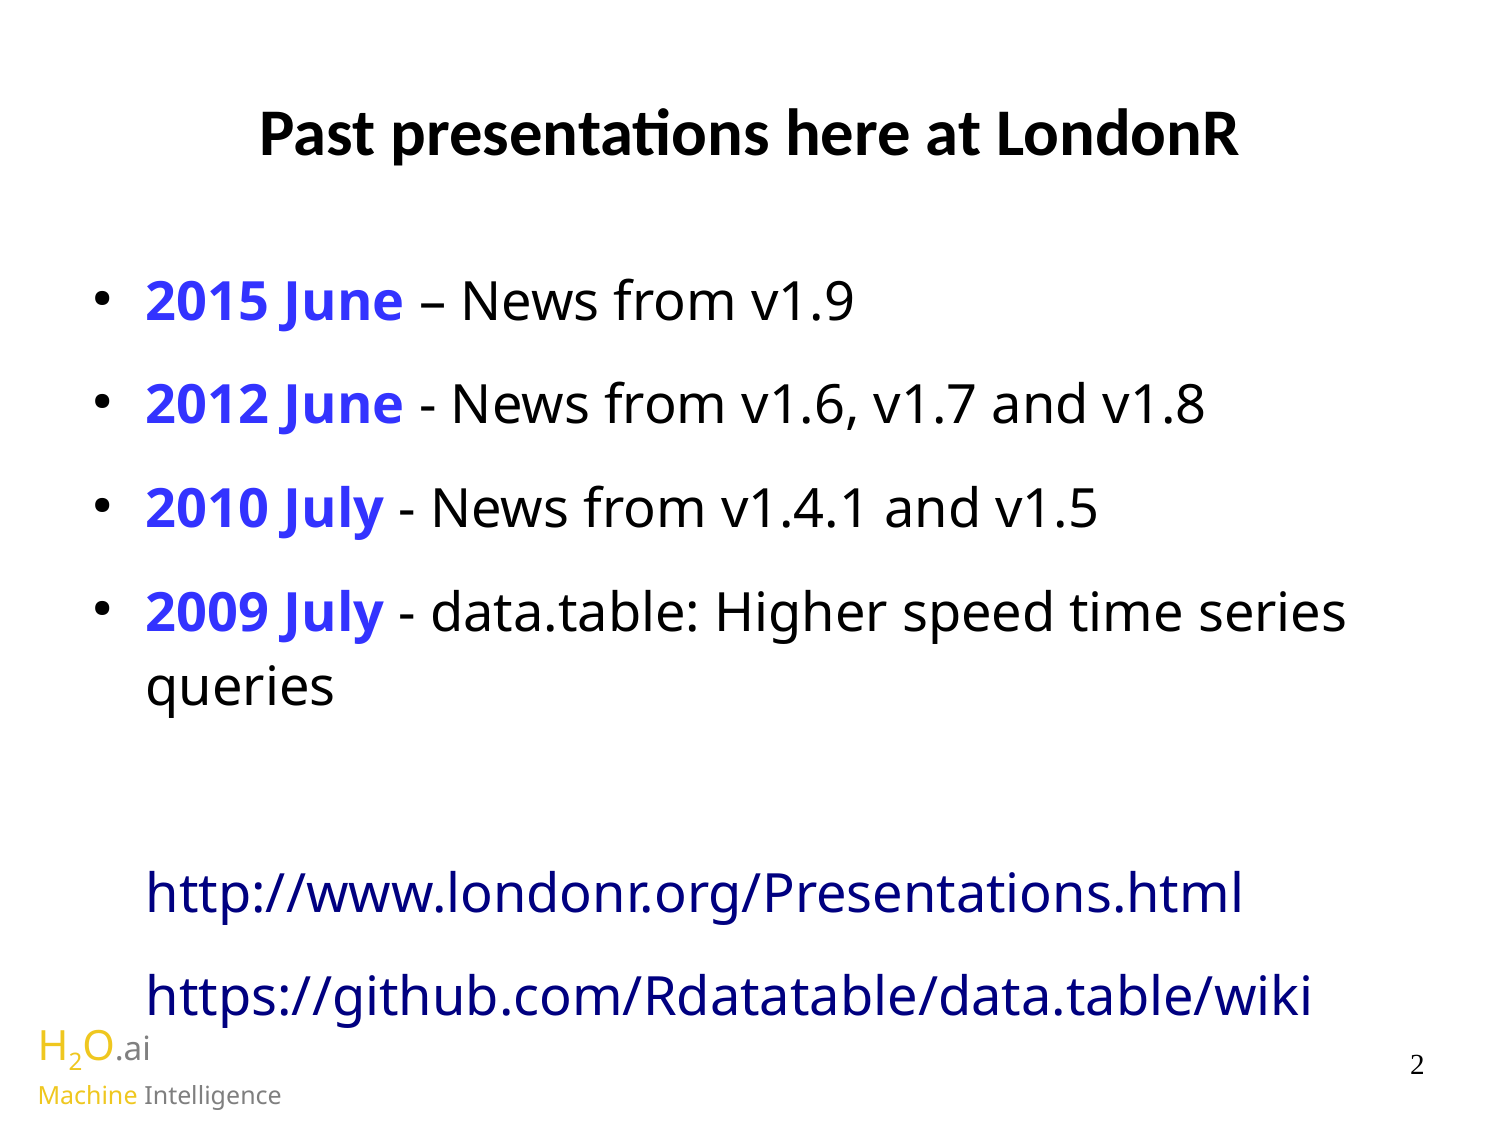

# Past presentations here at LondonR
2015 June – News from v1.9
2012 June - News from v1.6, v1.7 and v1.8
2010 July - News from v1.4.1 and v1.5
2009 July - data.table: Higher speed time series queries
http://www.londonr.org/Presentations.html
https://github.com/Rdatatable/data.table/wiki
2